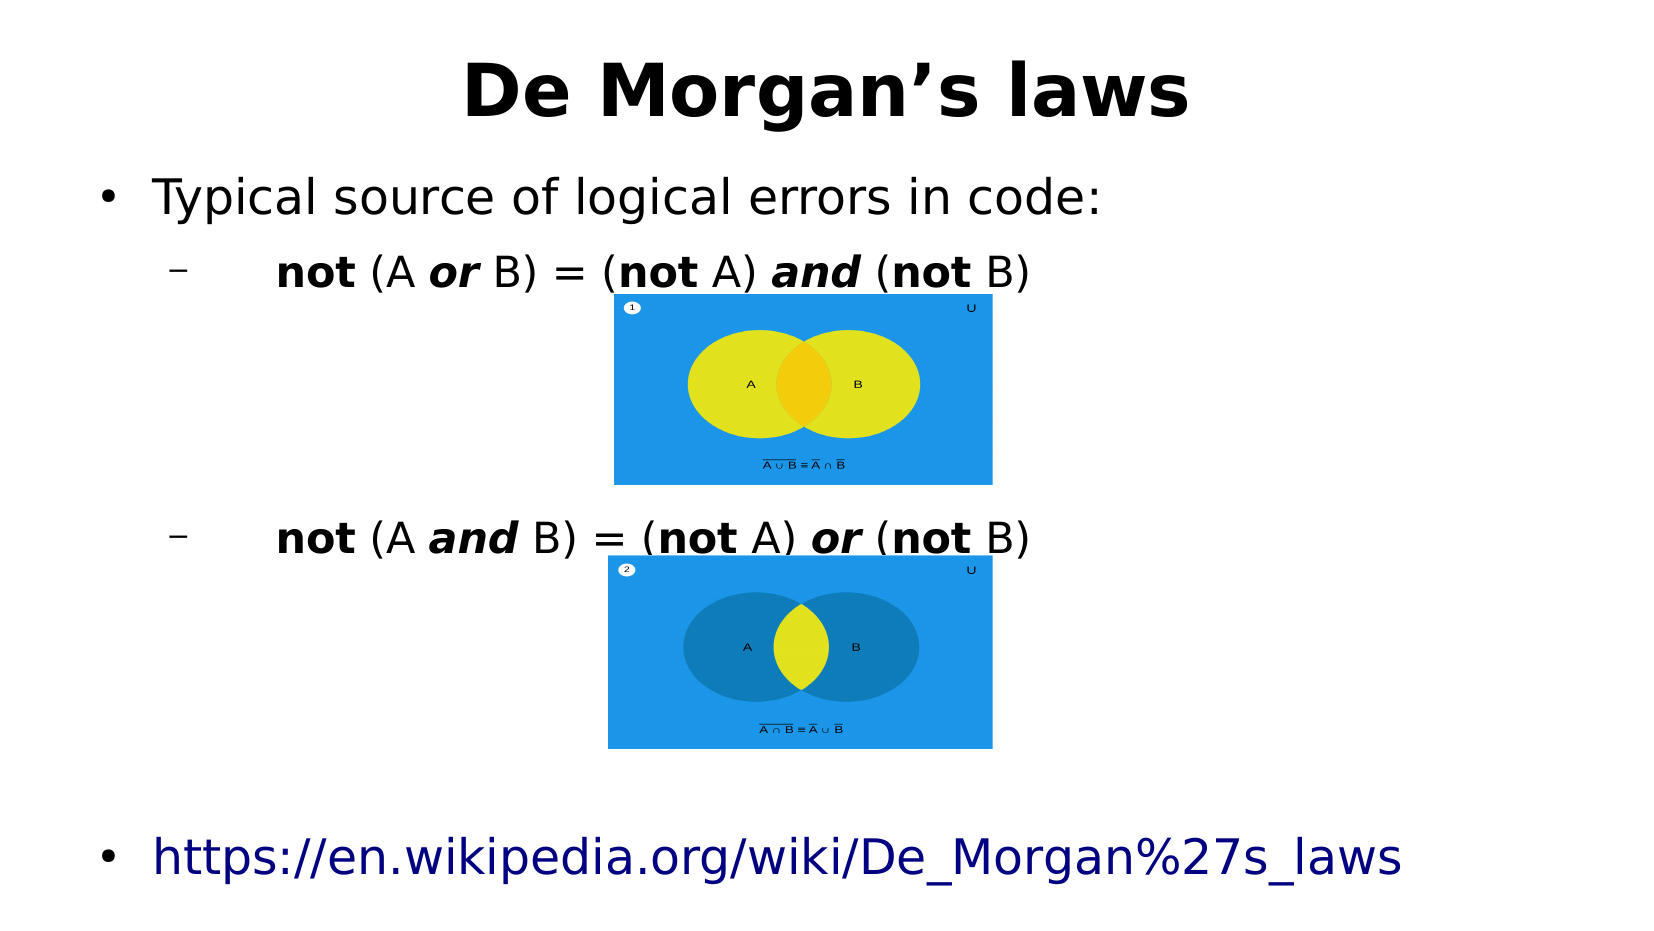

# De Morgan’s laws
Typical source of logical errors in code:
 not (A or B) = (not A) and (not B)
 not (A and B) = (not A) or (not B)
https://en.wikipedia.org/wiki/De_Morgan%27s_laws